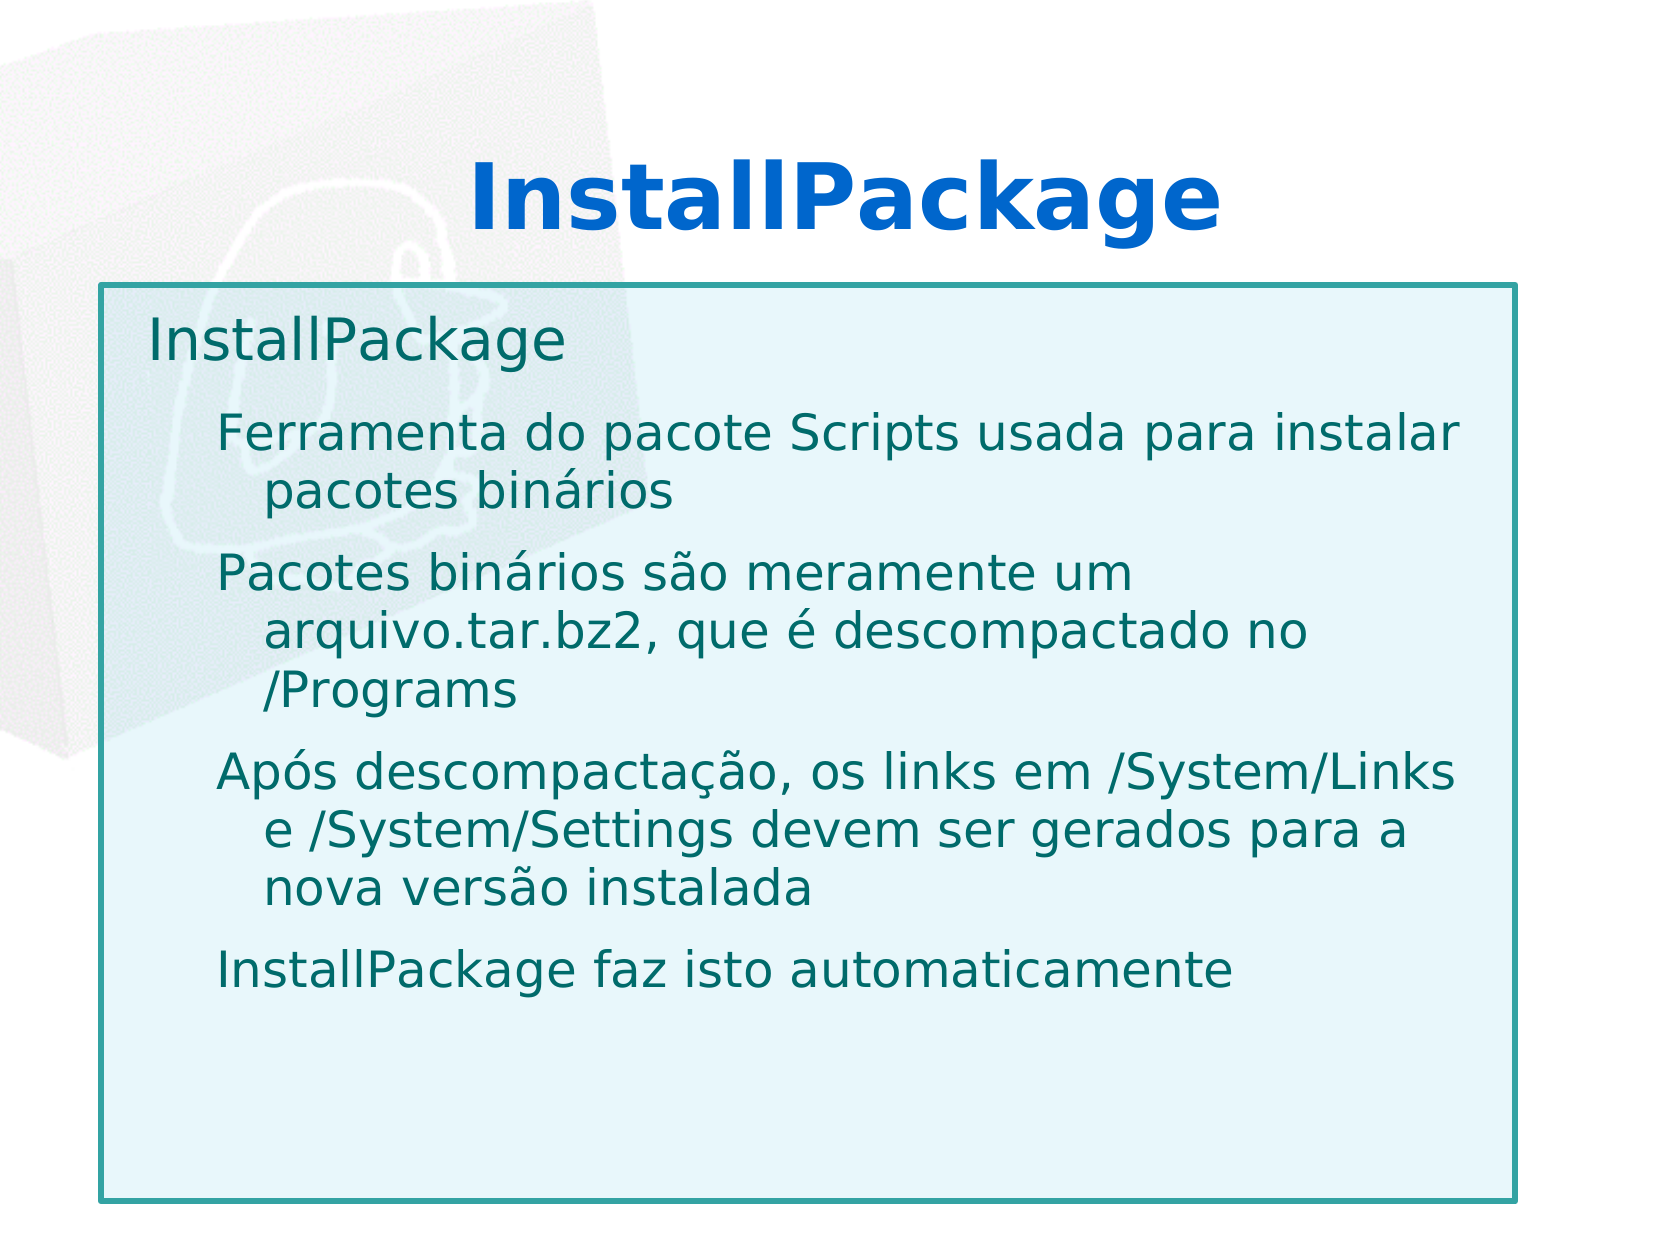

# InstallPackage
InstallPackage
Ferramenta do pacote Scripts usada para instalar pacotes binários
Pacotes binários são meramente um arquivo.tar.bz2, que é descompactado no /Programs
Após descompactação, os links em /System/Links e /System/Settings devem ser gerados para a nova versão instalada
InstallPackage faz isto automaticamente